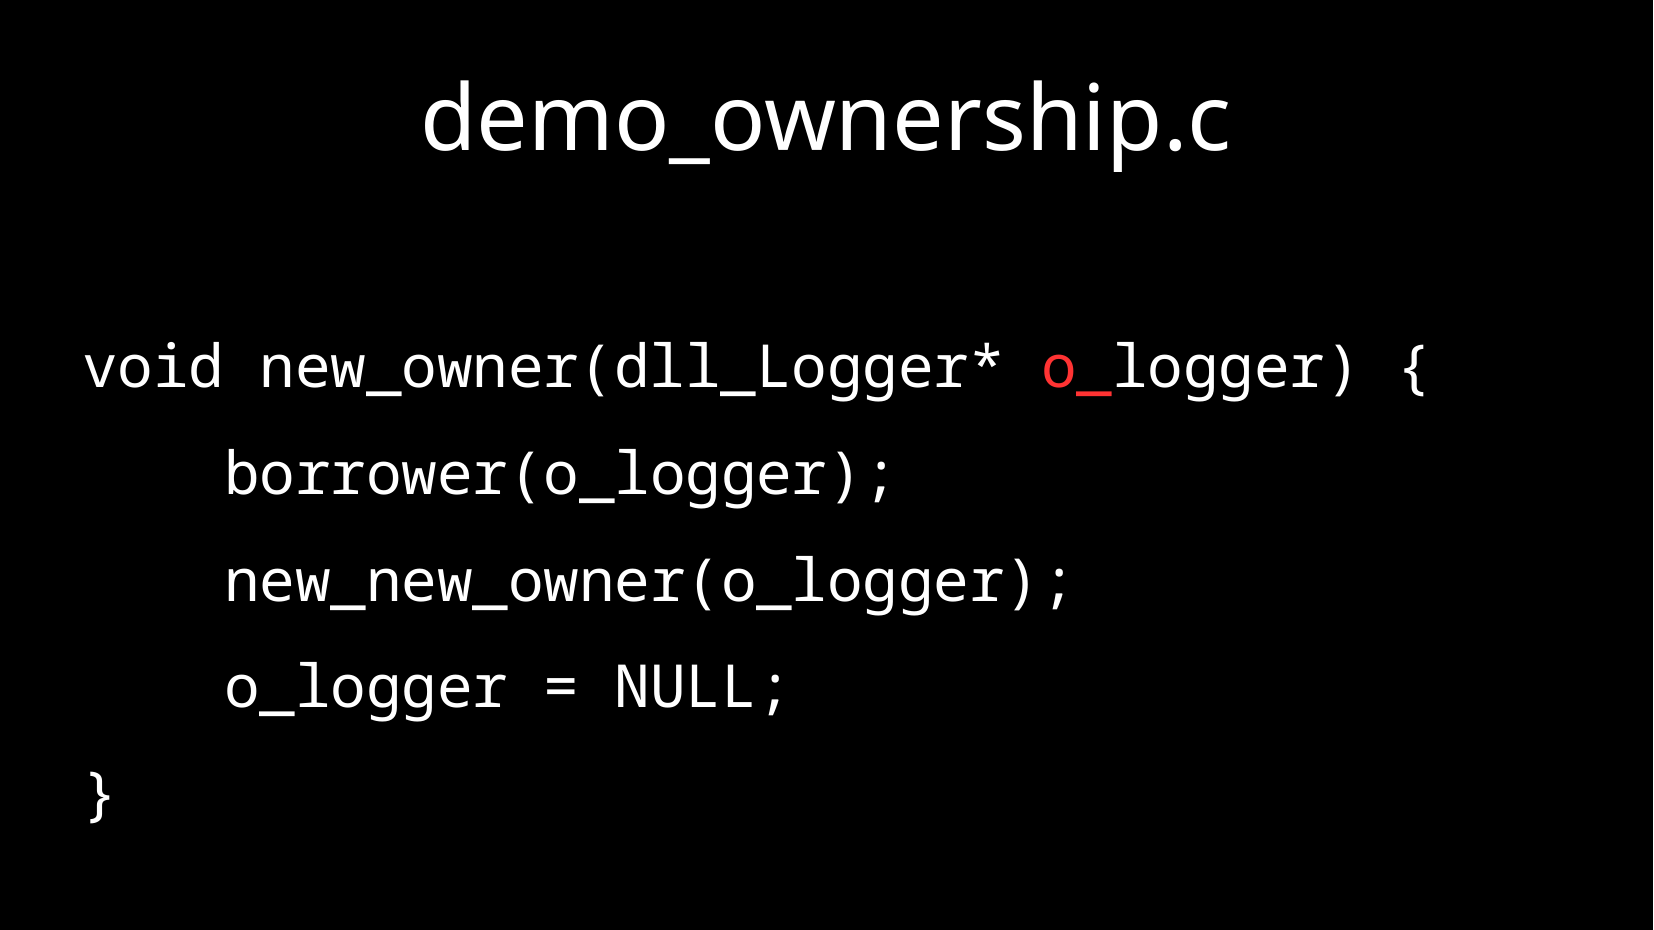

# demo_ownership.c
void new_owner(dll_Logger* o_logger) {
 borrower(o_logger);
 new_new_owner(o_logger);
 o_logger = NULL;
}